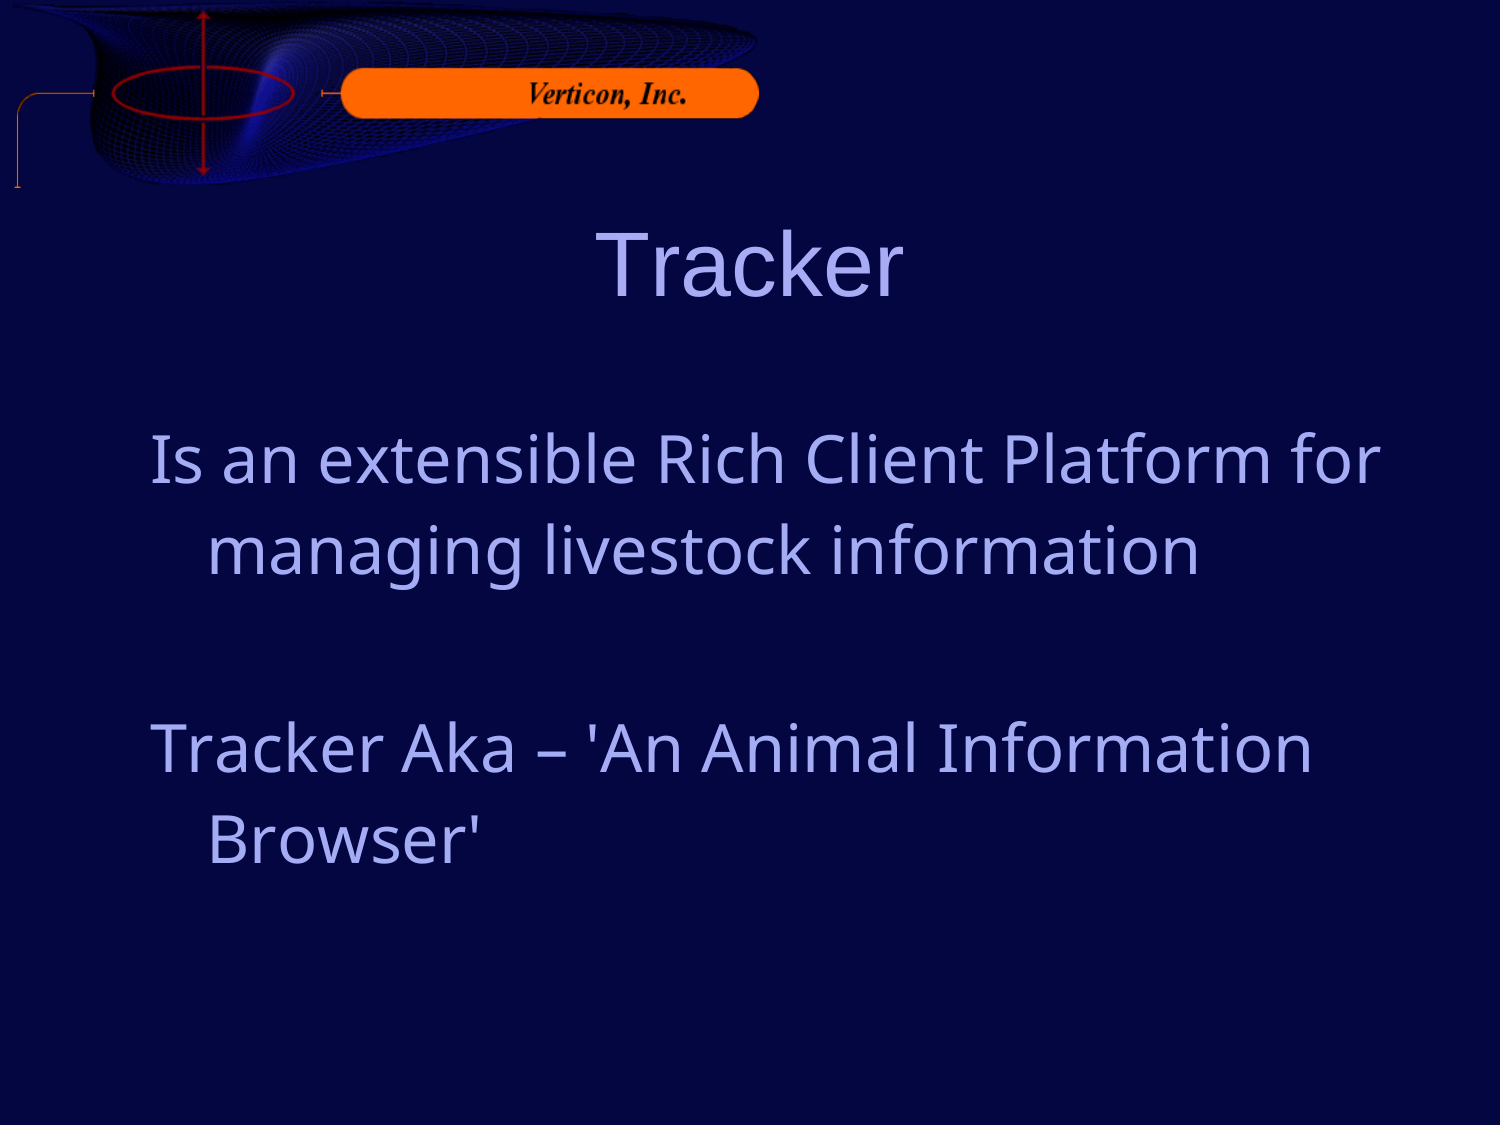

Tracker
# Is an extensible Rich Client Platform for managing livestock information
Tracker Aka – 'An Animal Information Browser'